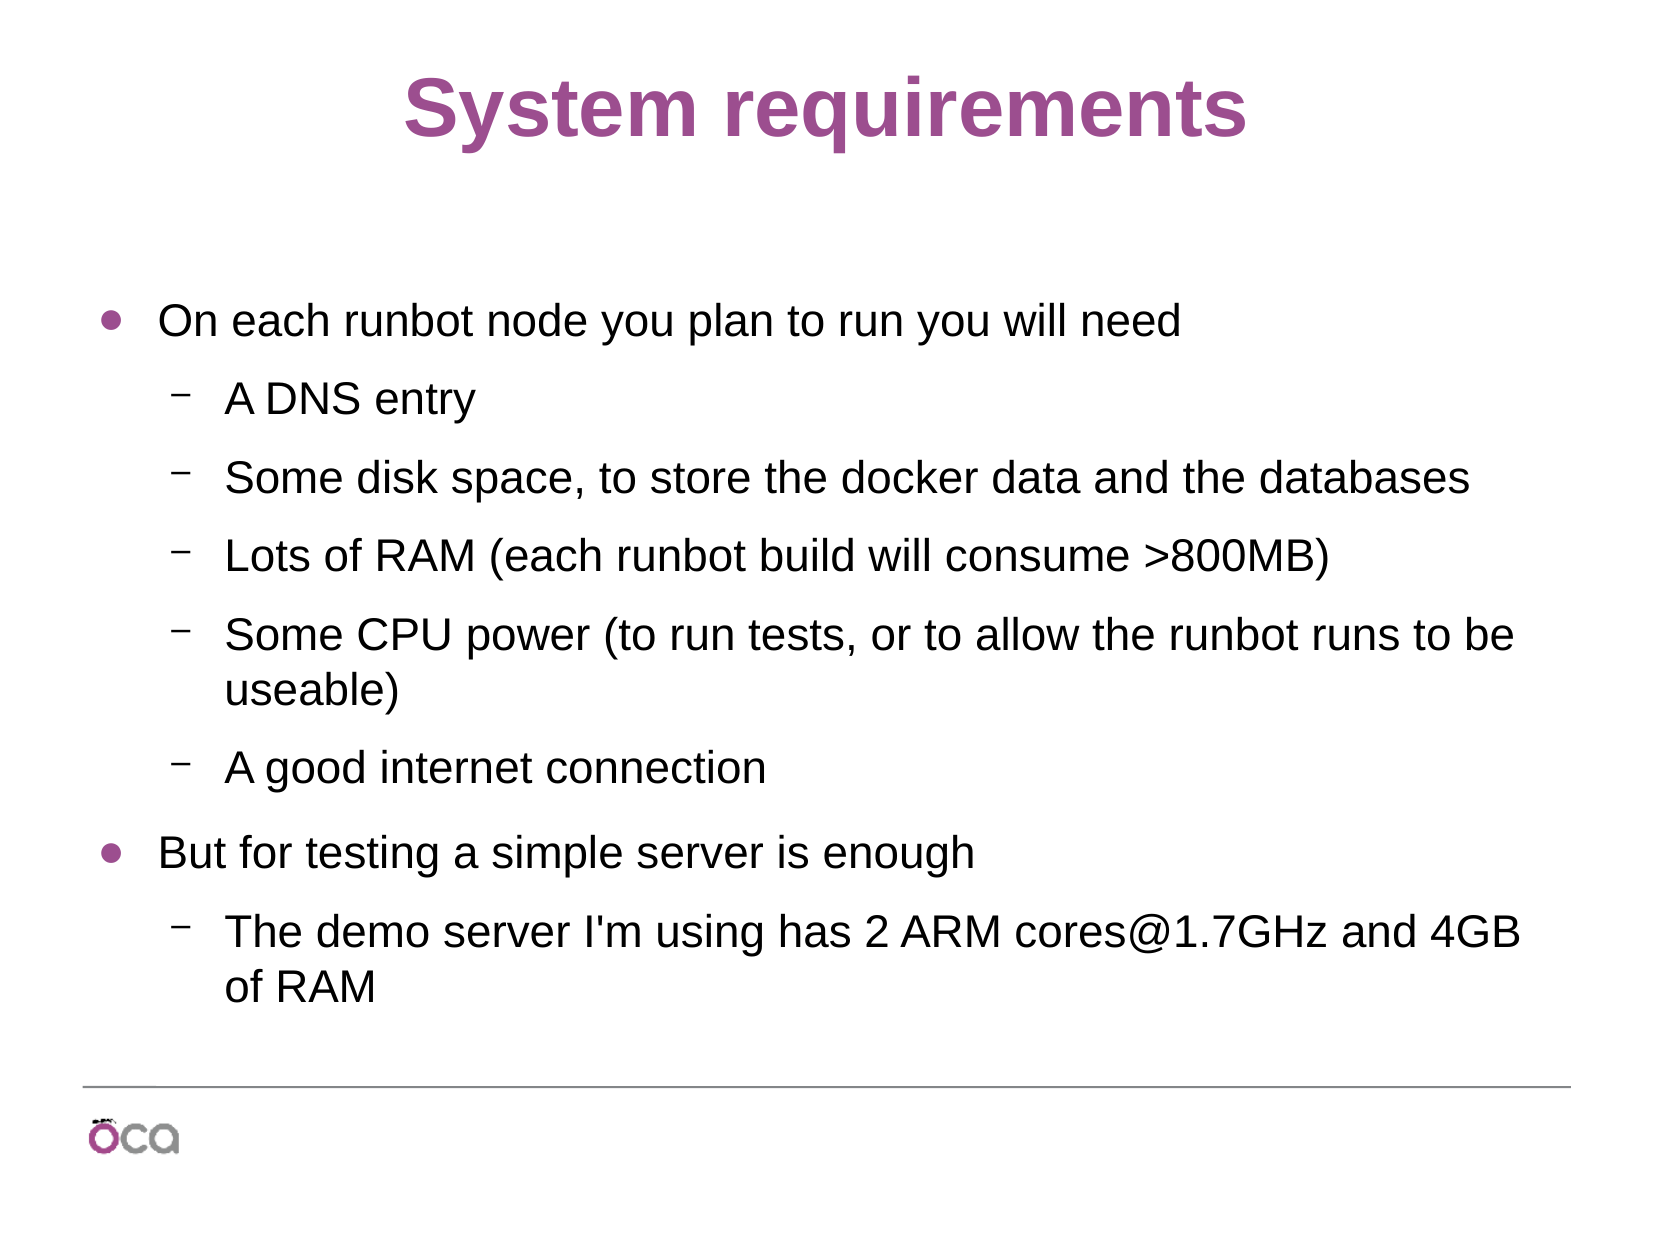

# System requirements
On each runbot node you plan to run you will need
A DNS entry
Some disk space, to store the docker data and the databases
Lots of RAM (each runbot build will consume >800MB)
Some CPU power (to run tests, or to allow the runbot runs to be useable)
A good internet connection
But for testing a simple server is enough
The demo server I'm using has 2 ARM cores@1.7GHz and 4GB of RAM